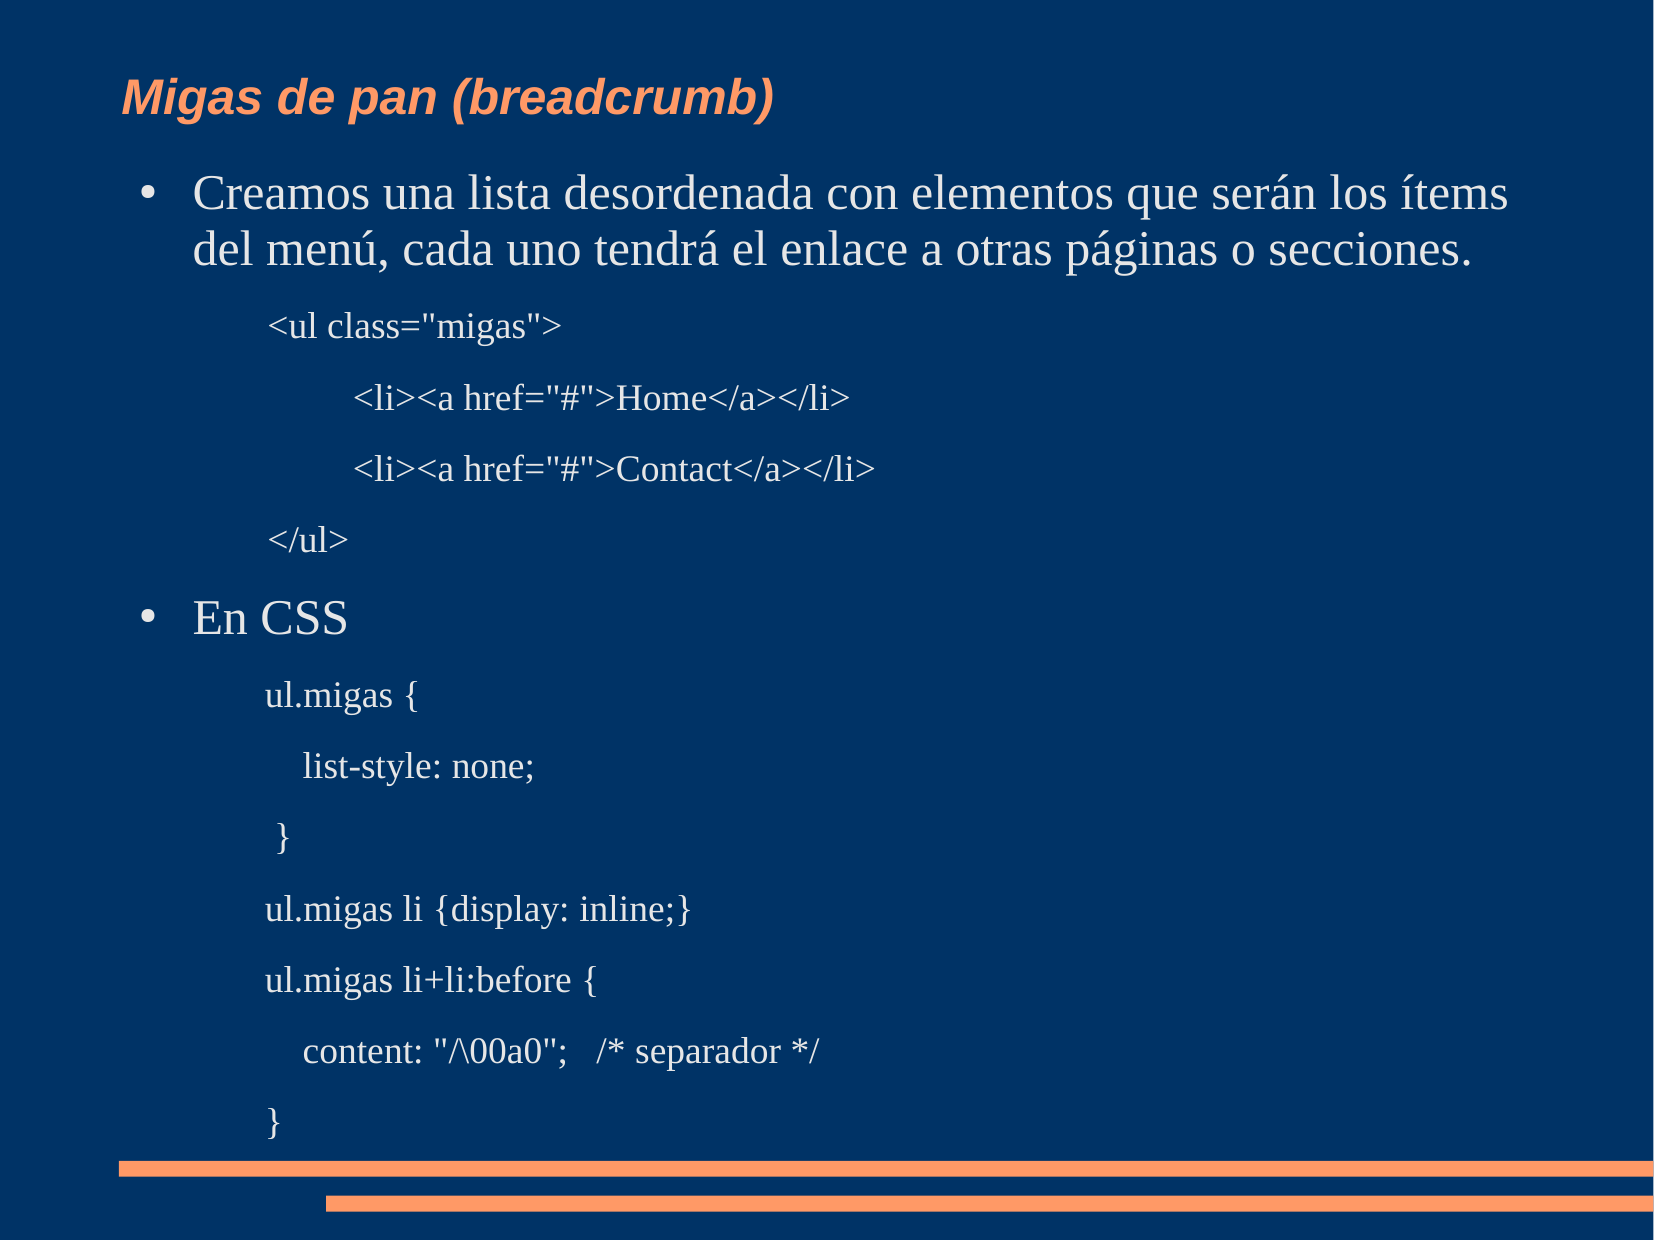

# Migas de pan (breadcrumb)
Creamos una lista desordenada con elementos que serán los ítems del menú, cada uno tendrá el enlace a otras páginas o secciones.
<ul class="migas">
 <li><a href="#">Home</a></li>
 <li><a href="#">Contact</a></li>
</ul>
En CSS
ul.migas {
 list-style: none;
 }
ul.migas li {display: inline;}
ul.migas li+li:before {
 content: "/\00a0"; /* separador */
}